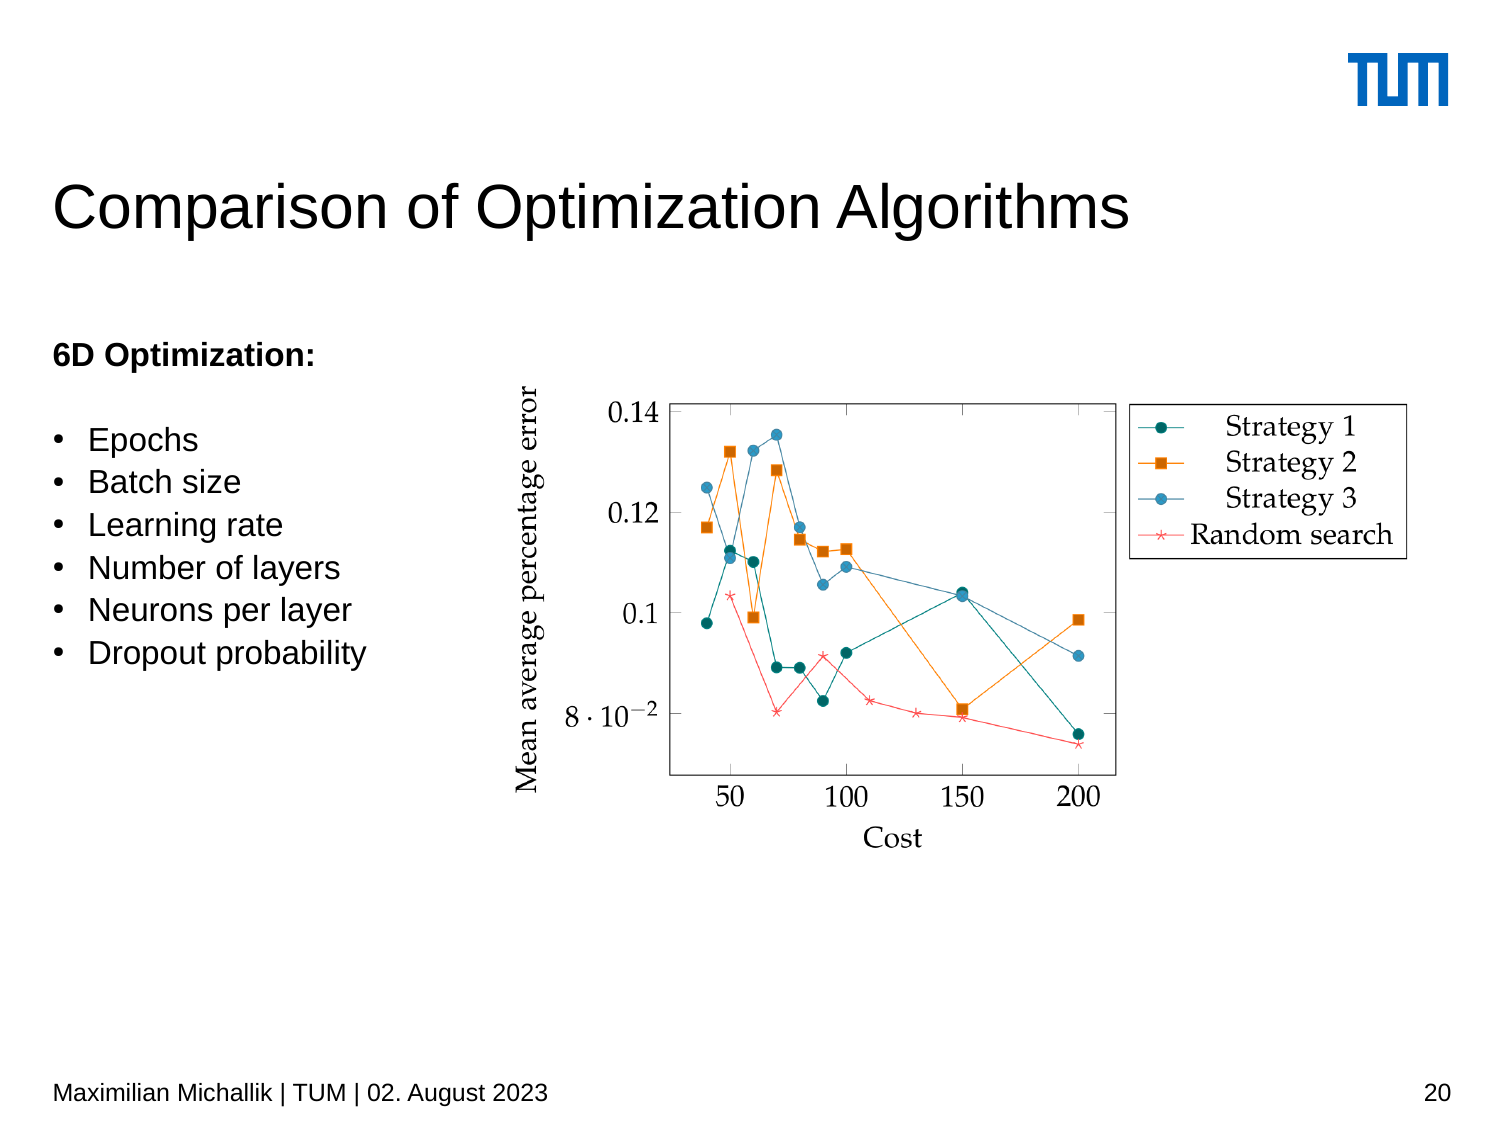

# Comparison of Optimization Algorithms
6D Optimization:
Epochs
Batch size
Learning rate
Number of layers
Neurons per layer
Dropout probability
Maximilian Michallik | TUM | 02. August 2023
20